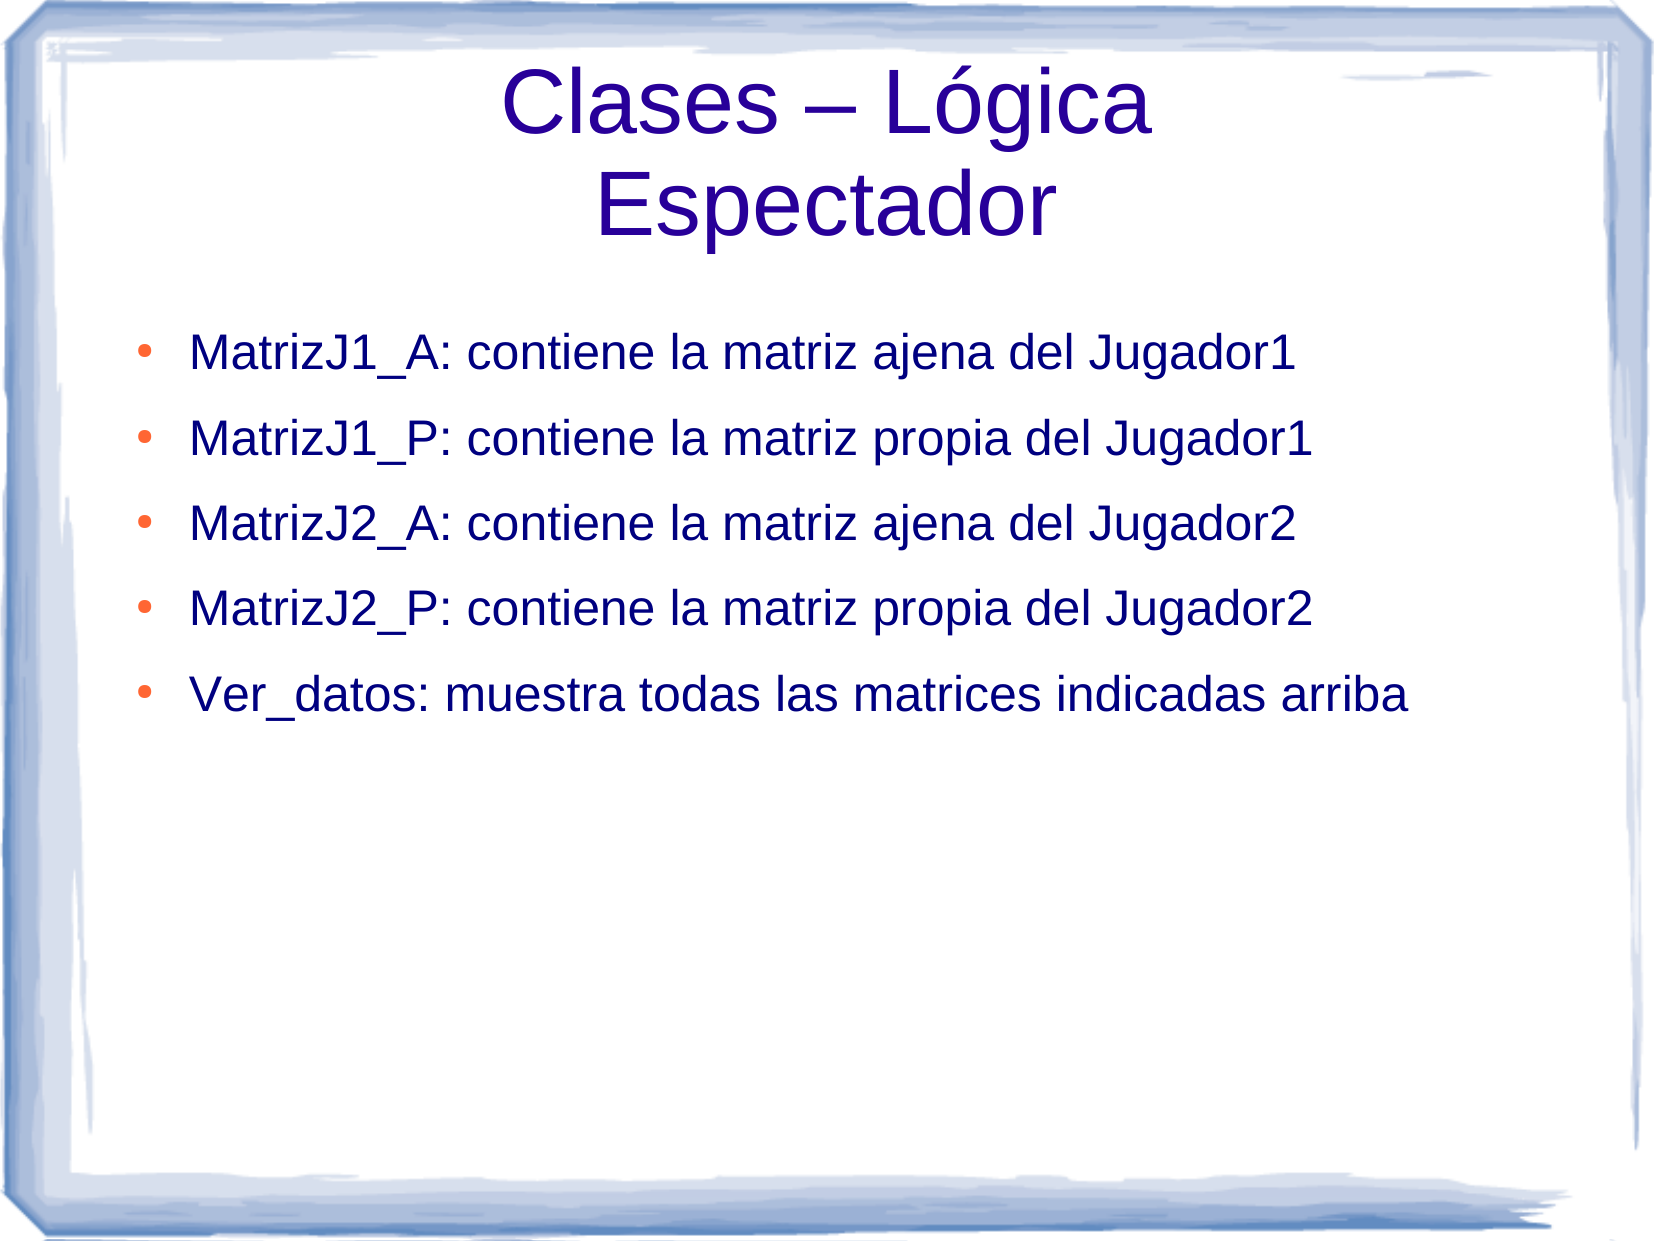

# Clases – Lógica Espectador
MatrizJ1_A: contiene la matriz ajena del Jugador1
MatrizJ1_P: contiene la matriz propia del Jugador1
MatrizJ2_A: contiene la matriz ajena del Jugador2
MatrizJ2_P: contiene la matriz propia del Jugador2
Ver_datos: muestra todas las matrices indicadas arriba